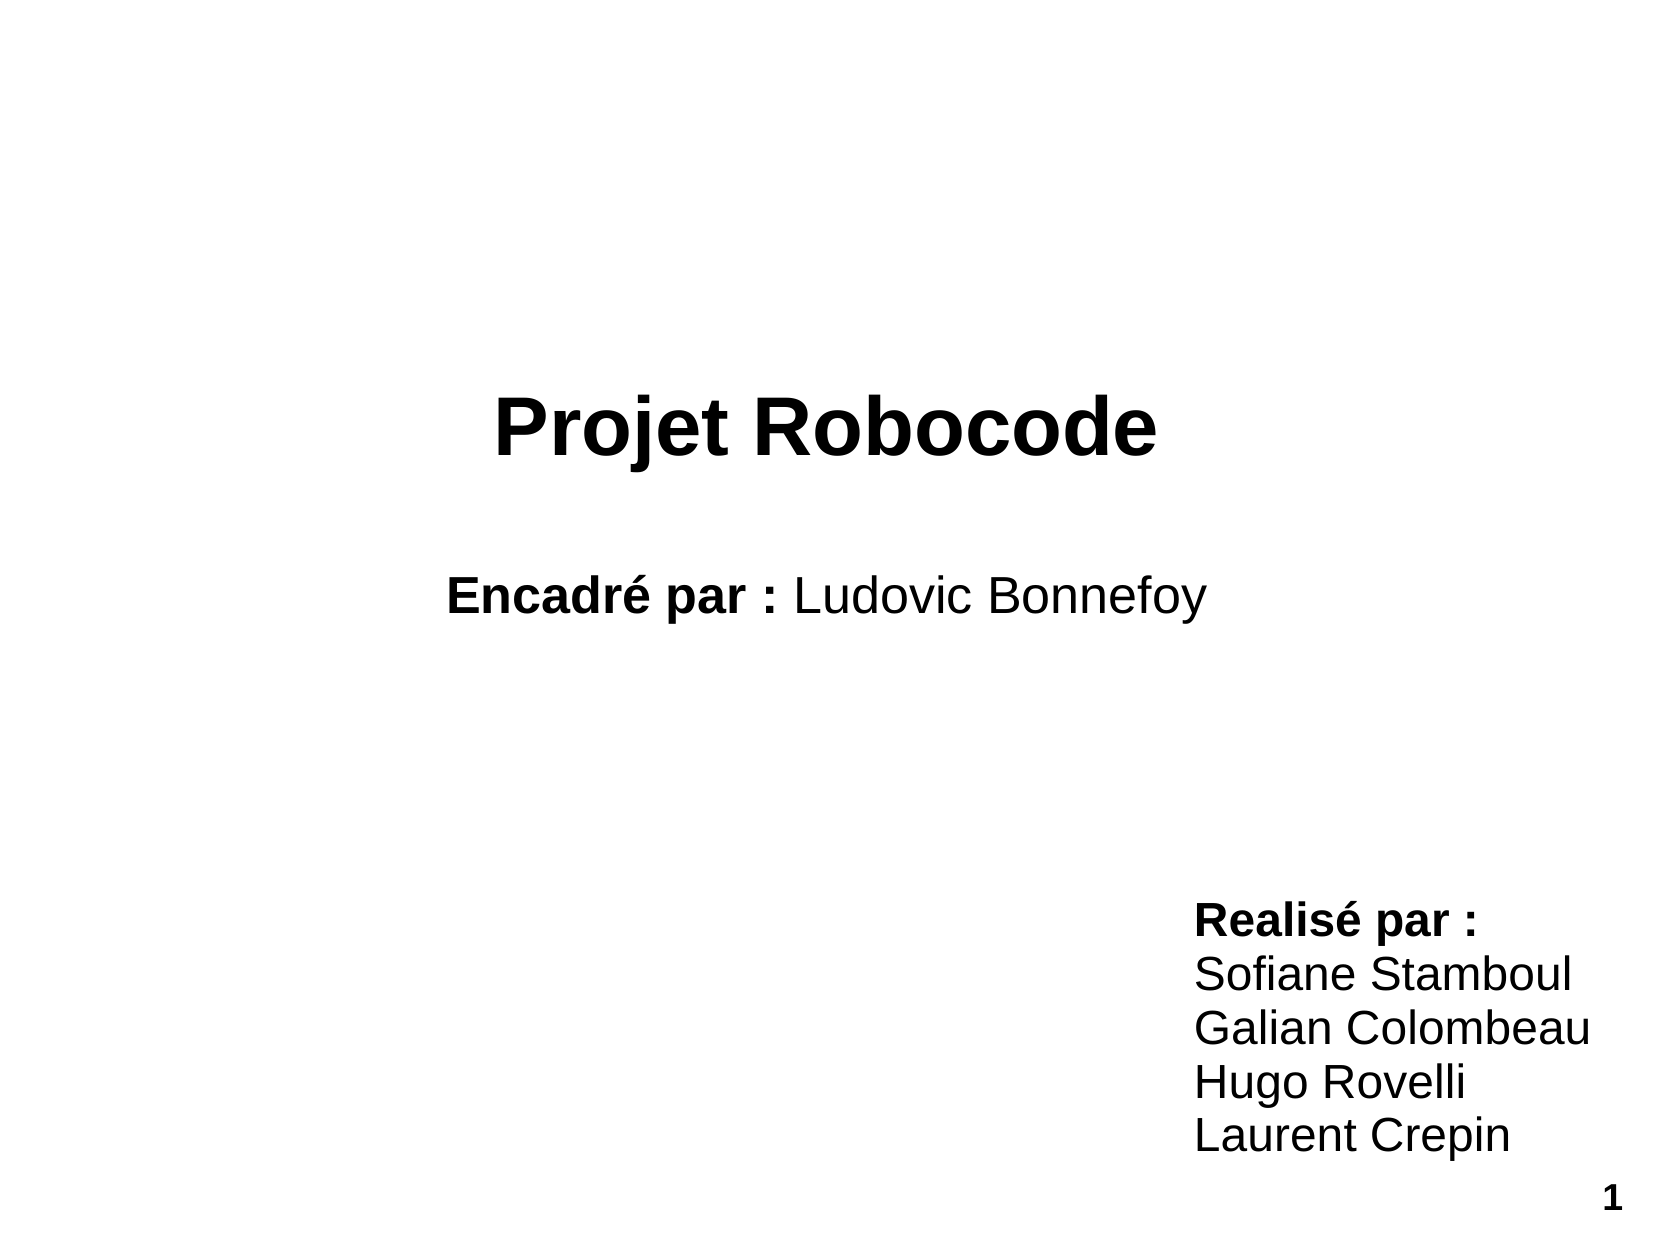

# Projet Robocode
Encadré par : Ludovic Bonnefoy
Realisé par :
Sofiane Stamboul
Galian Colombeau
Hugo Rovelli
Laurent Crepin